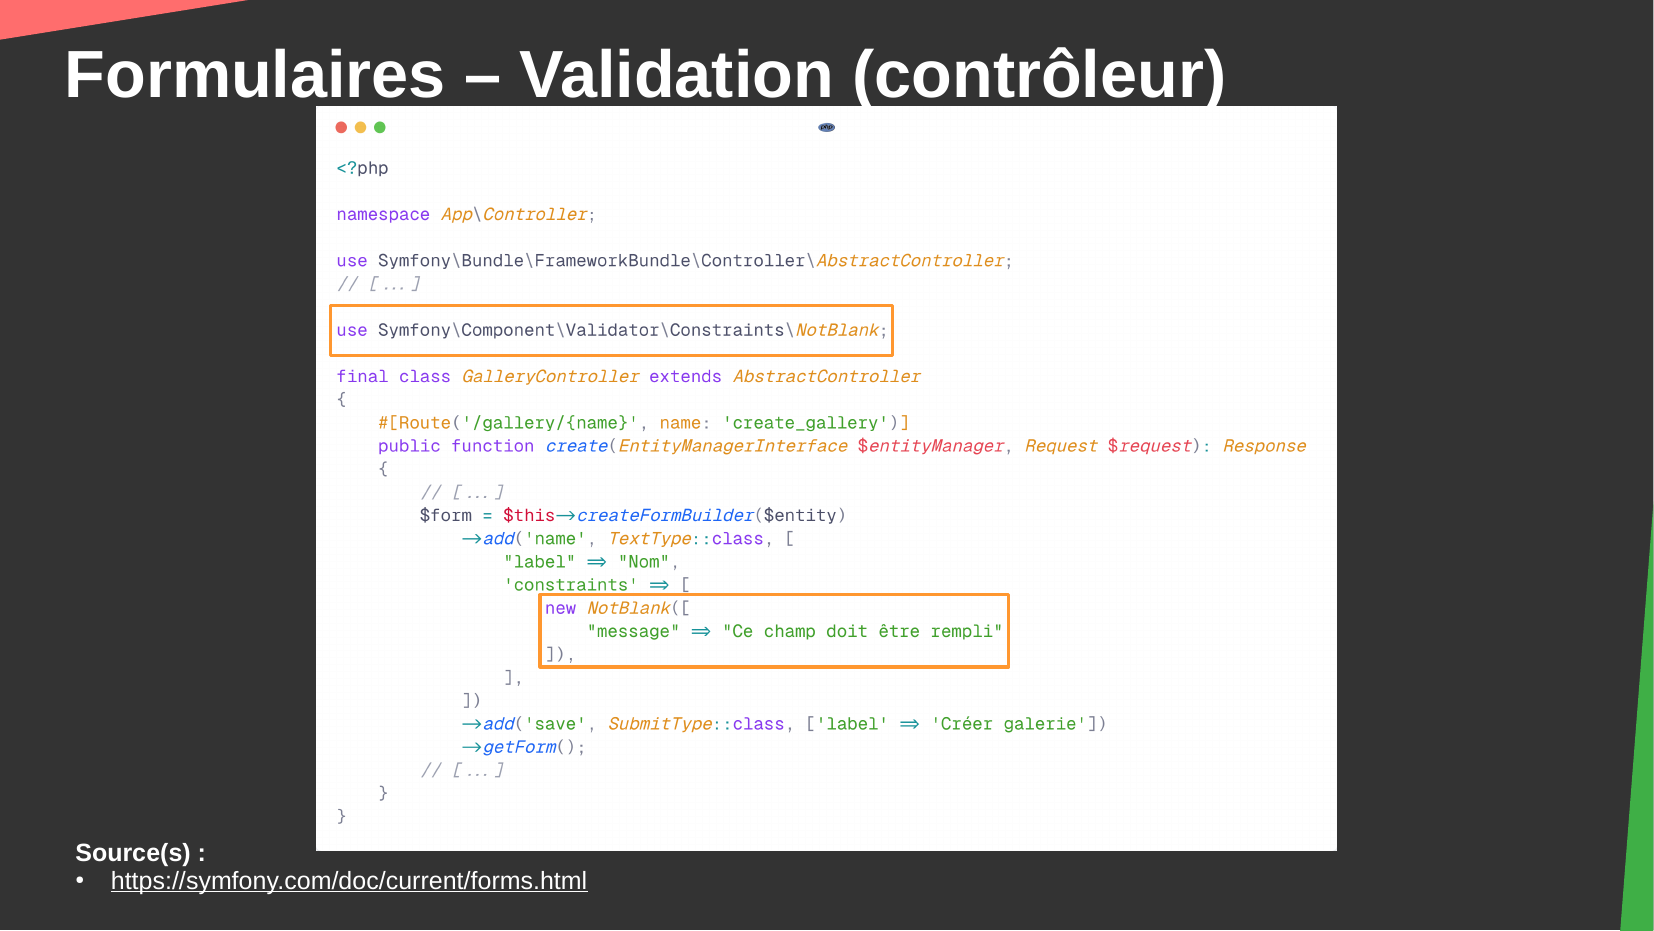

# Formulaires – Validation (contrôleur)
Source(s) :
https://symfony.com/doc/current/forms.html